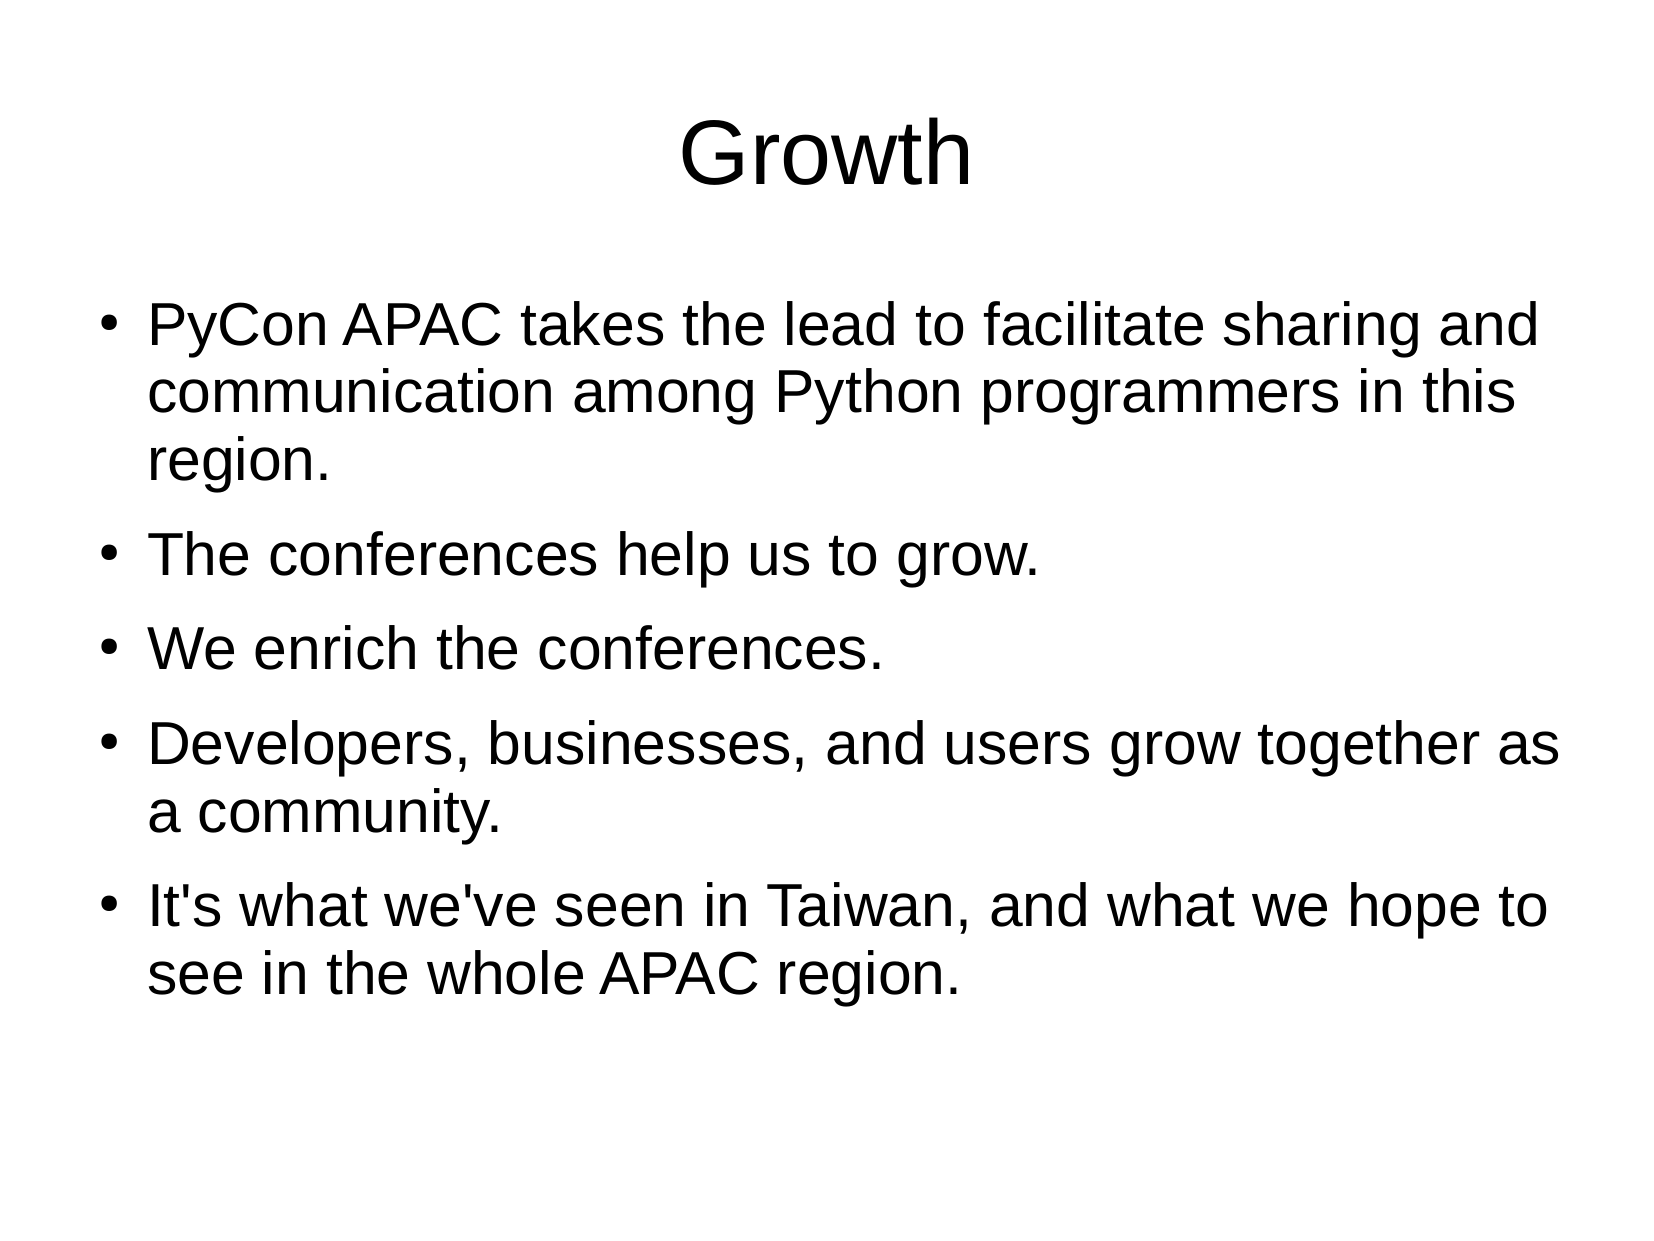

# Growth
PyCon APAC takes the lead to facilitate sharing and communication among Python programmers in this region.
The conferences help us to grow.
We enrich the conferences.
Developers, businesses, and users grow together as a community.
It's what we've seen in Taiwan, and what we hope to see in the whole APAC region.